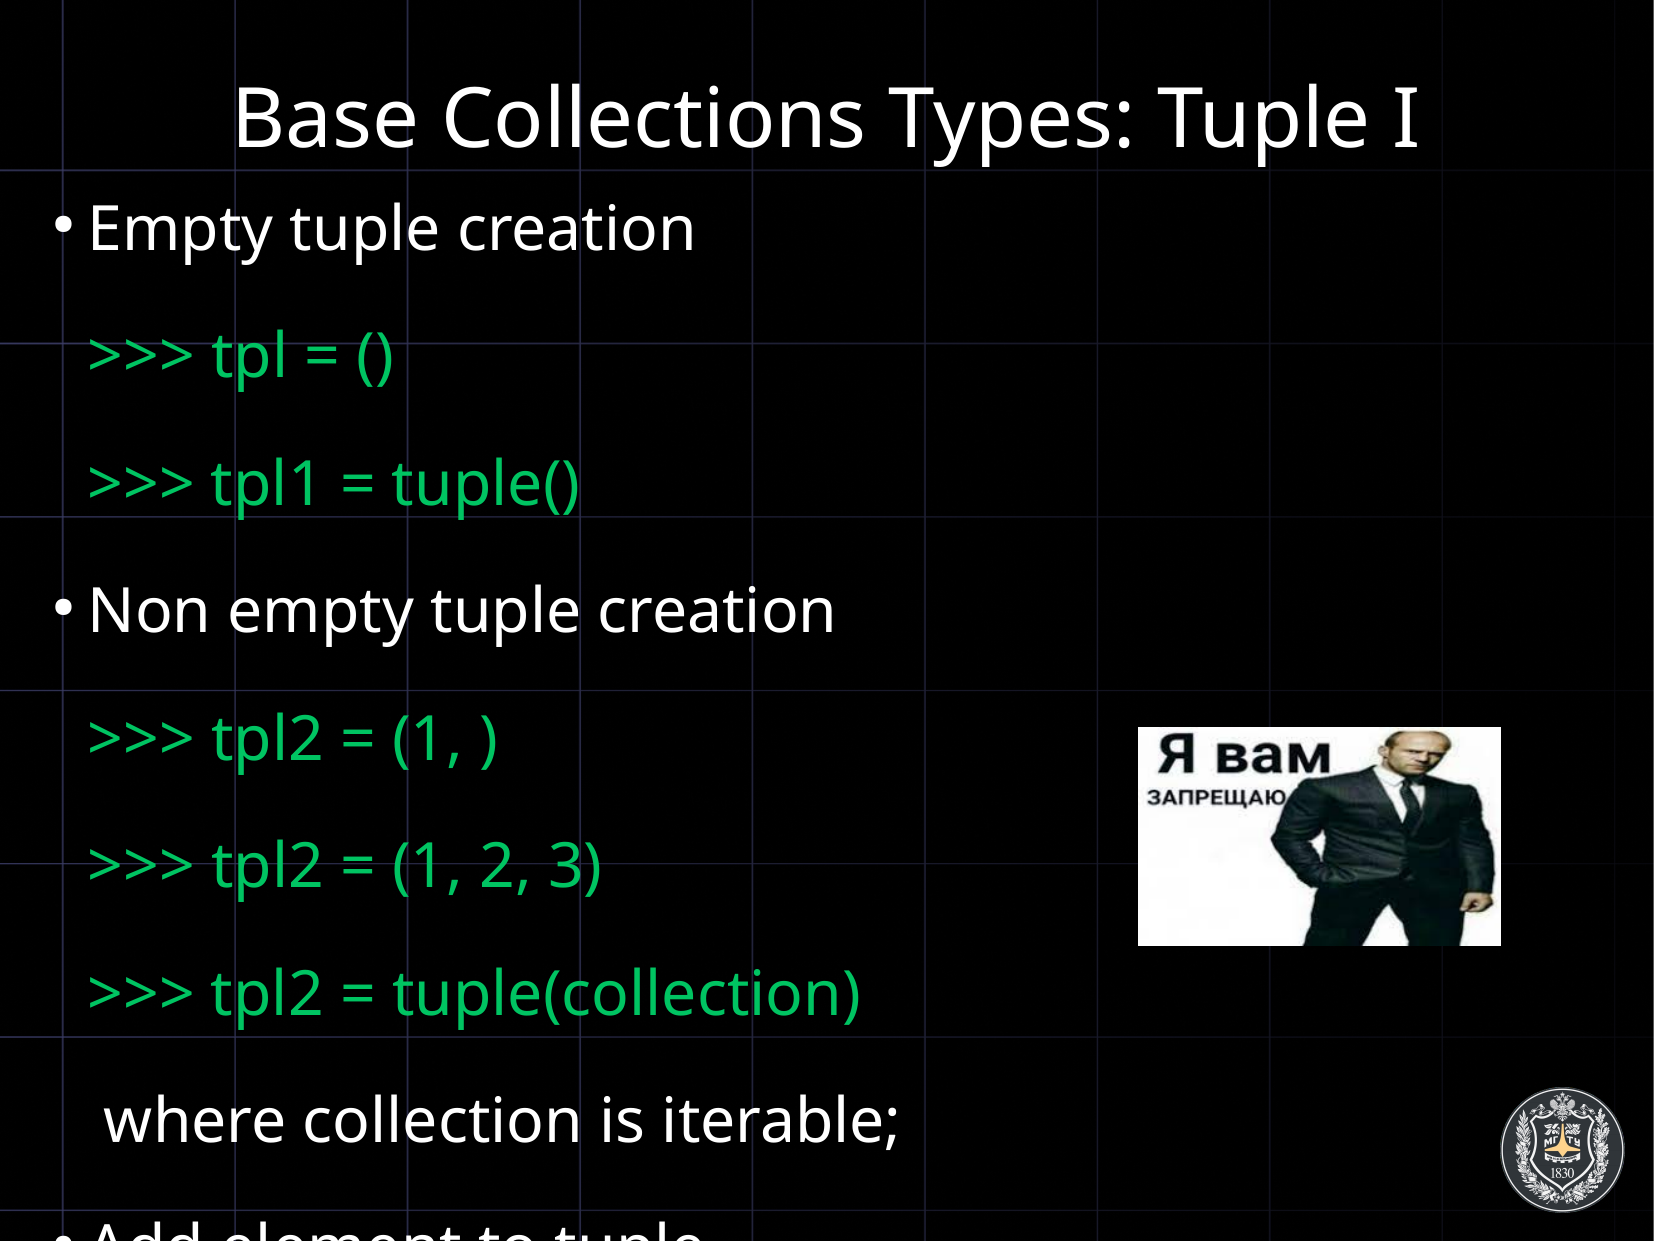

# Base Collections Types: Tuple I
Empty tuple creation
>>> tpl = ()
>>> tpl1 = tuple()
Non empty tuple creation
>>> tpl2 = (1, )
>>> tpl2 = (1, 2, 3)
>>> tpl2 = tuple(collection)
 where collection is iterable;
Add element to tuple
Nothing can be added to tuple!!!